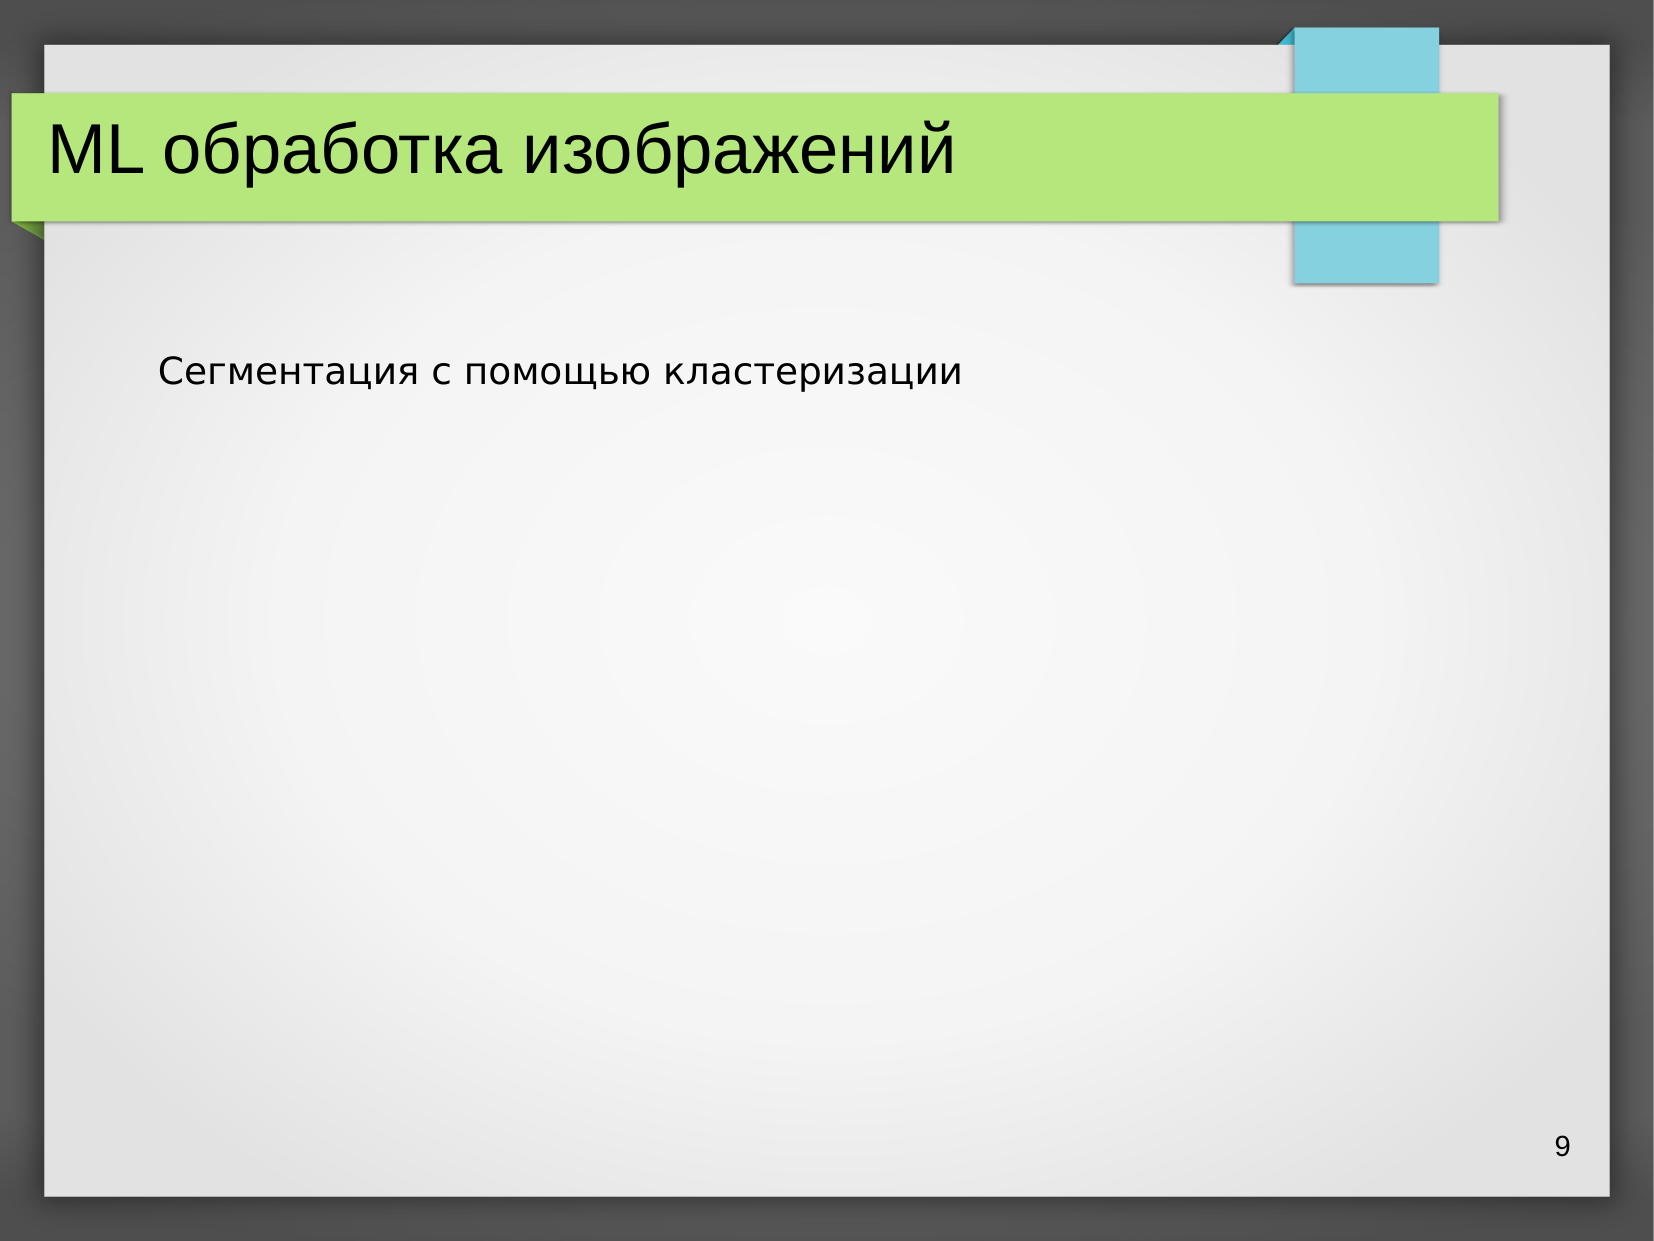

# ML обработка изображений
 Сегментация с помощью кластеризации
9